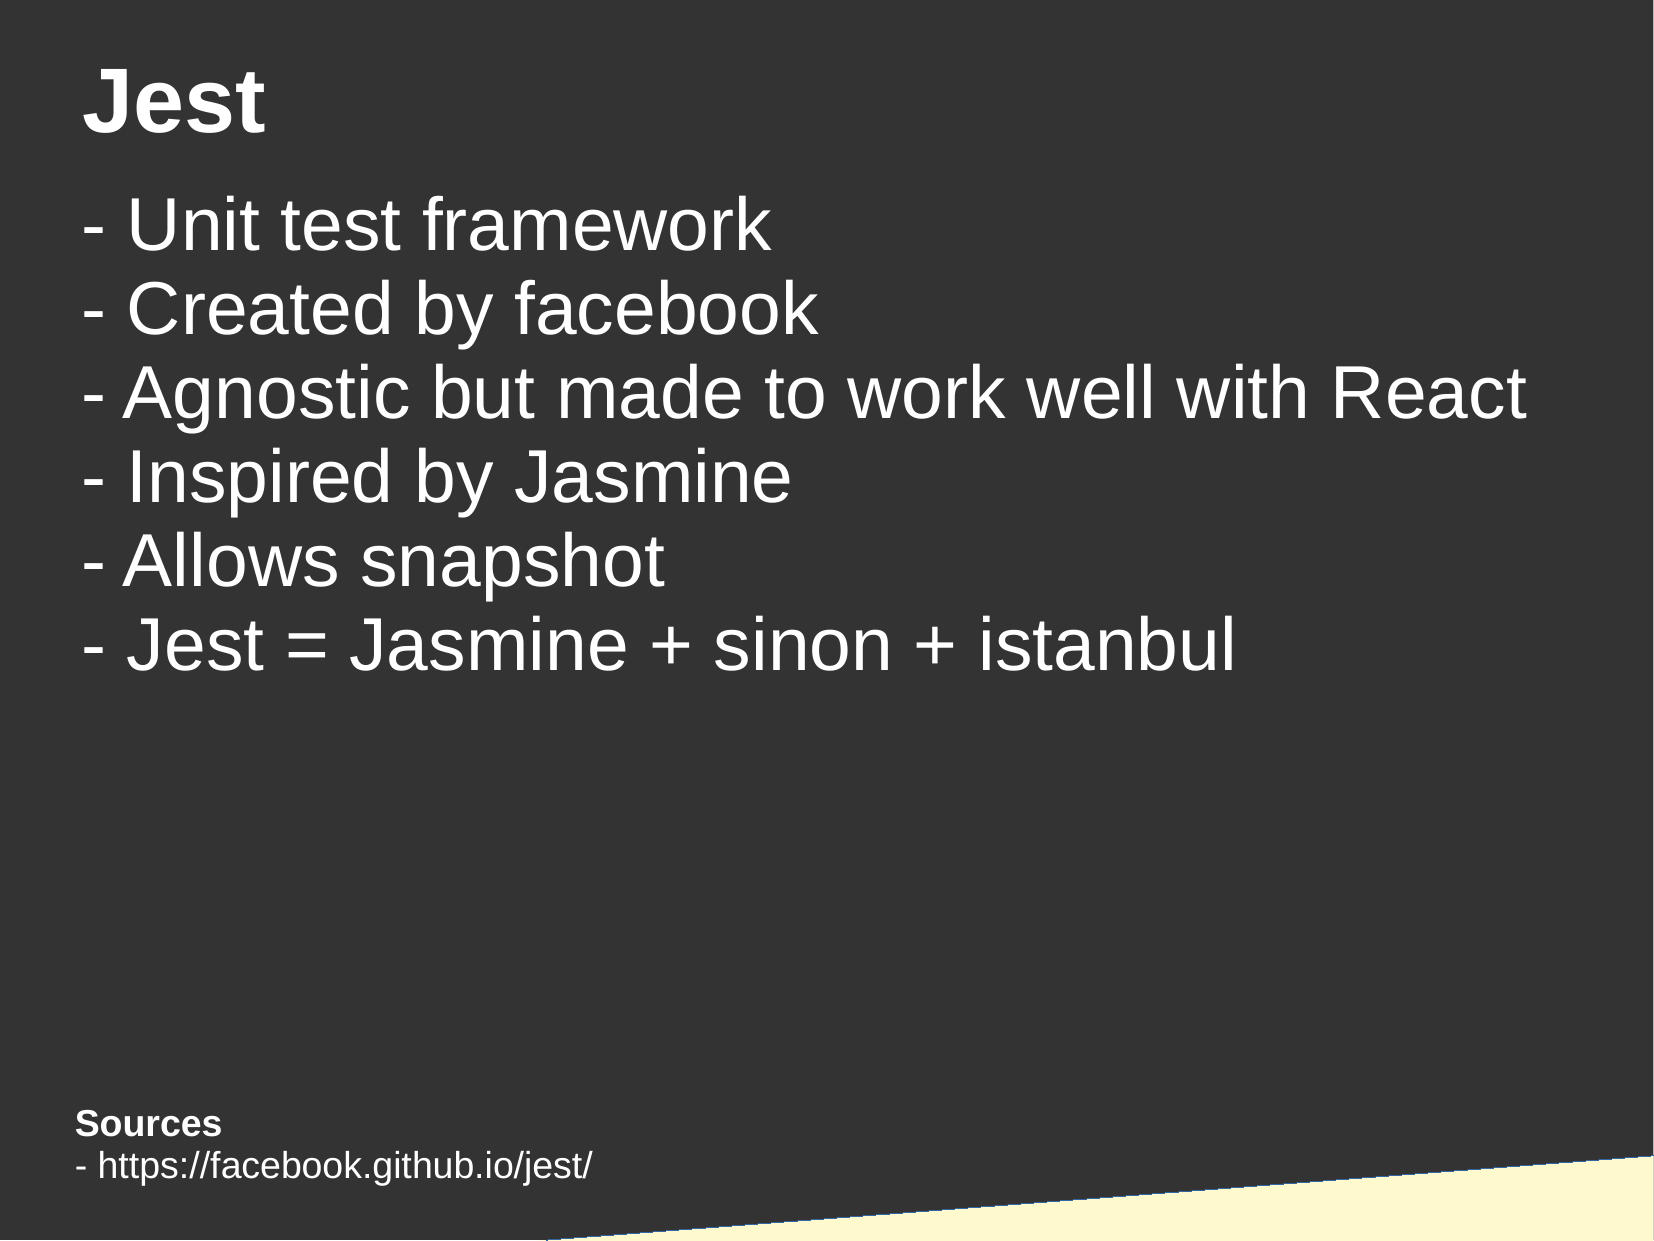

# Jest
- Unit test framework
- Created by facebook
- Agnostic but made to work well with React
- Inspired by Jasmine
- Allows snapshot
- Jest = Jasmine + sinon + istanbul
Sources
- https://facebook.github.io/jest/